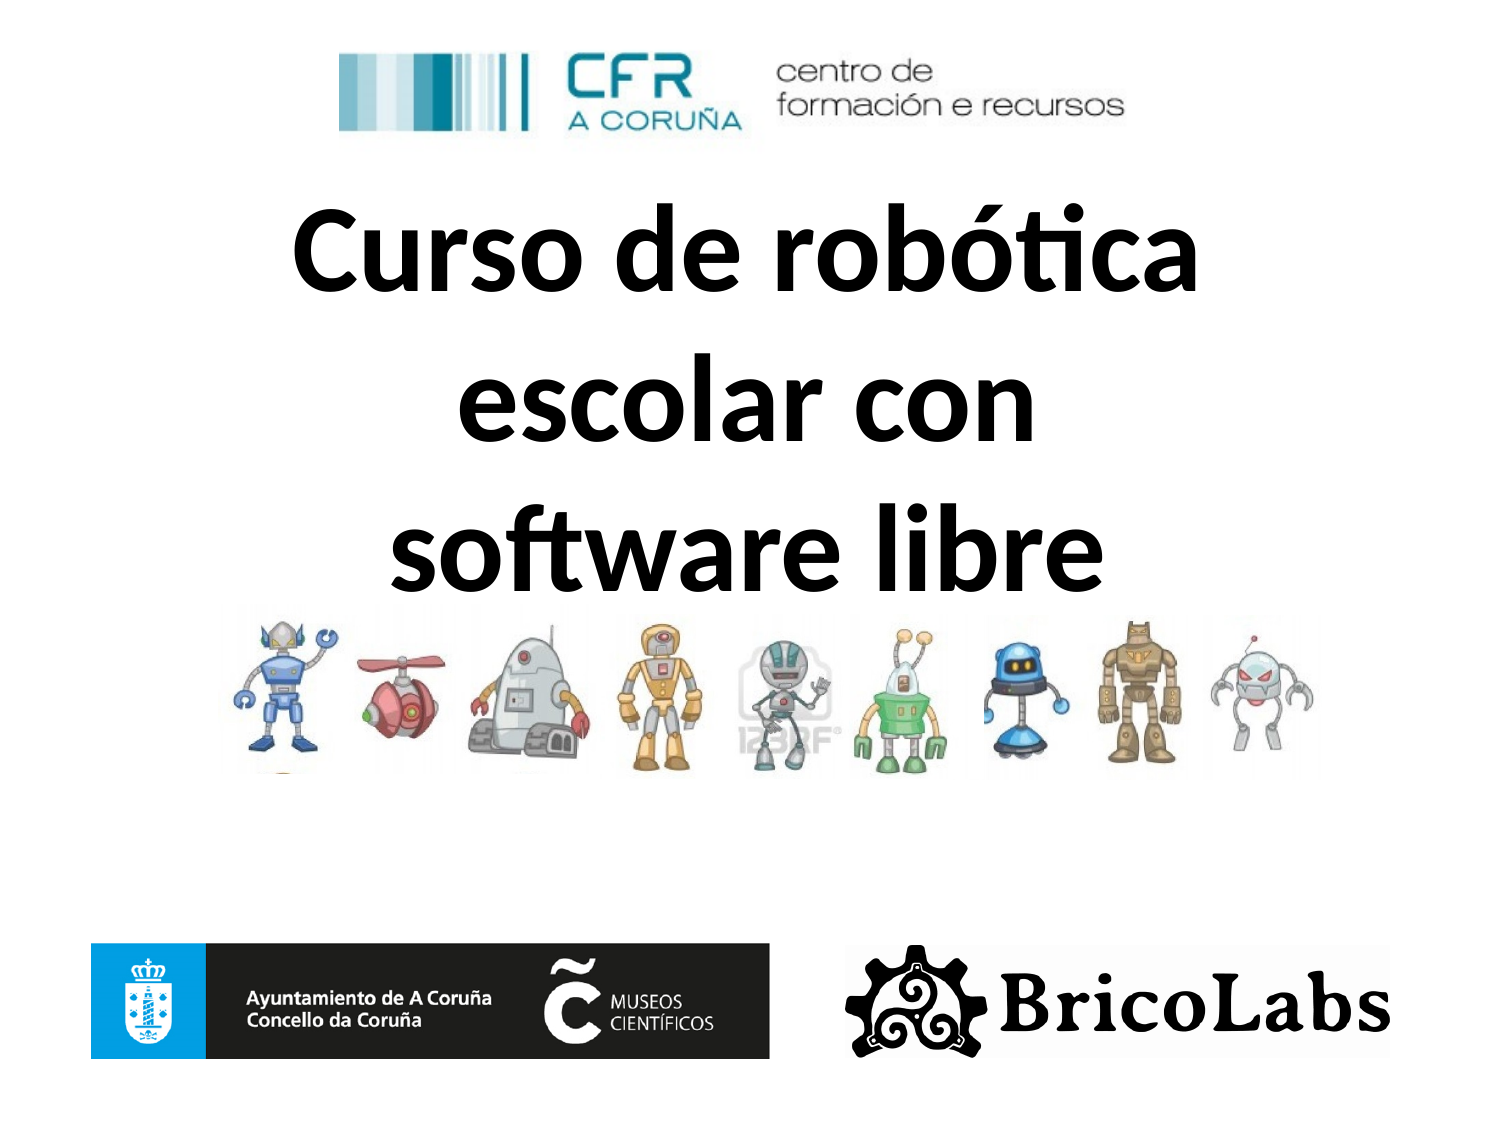

# Curso de robótica escolar con software libre